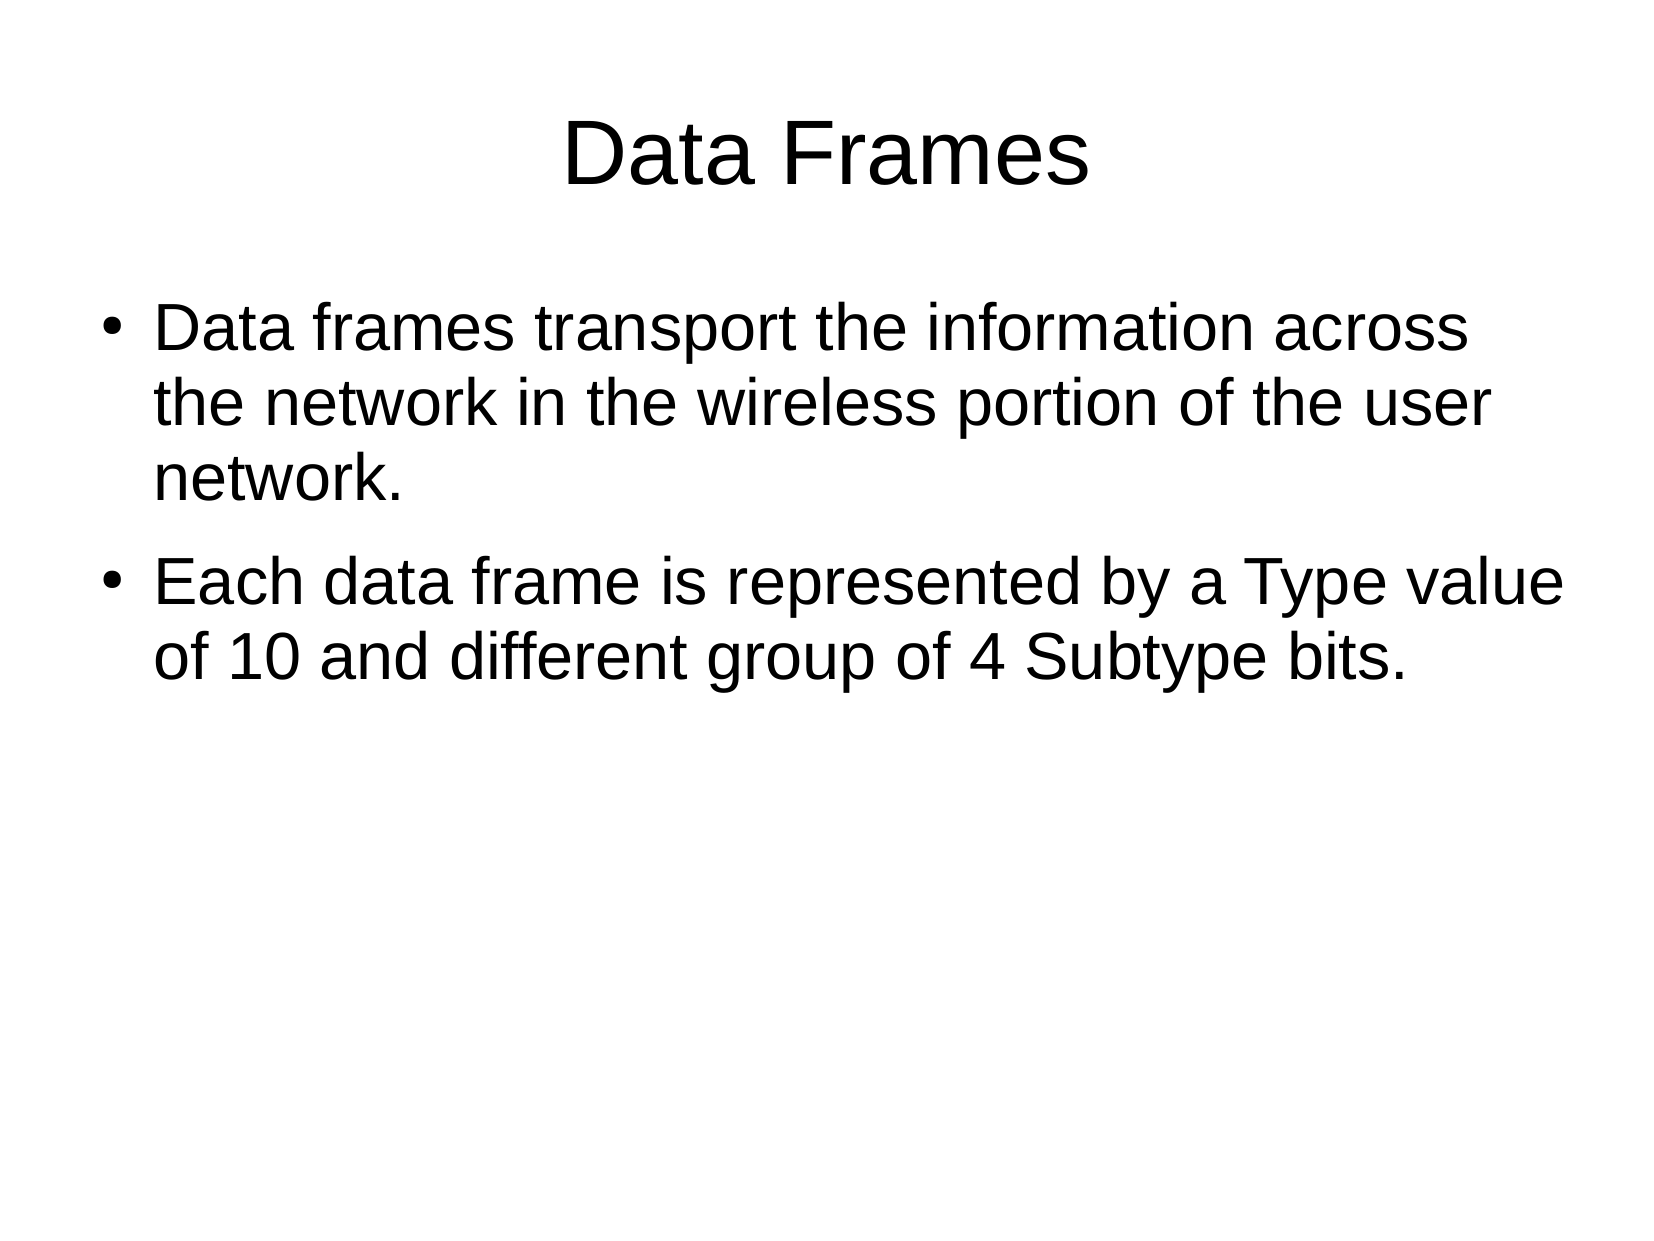

# Data Frames
Data frames transport the information across the network in the wireless portion of the user network.
Each data frame is represented by a Type value of 10 and different group of 4 Subtype bits.